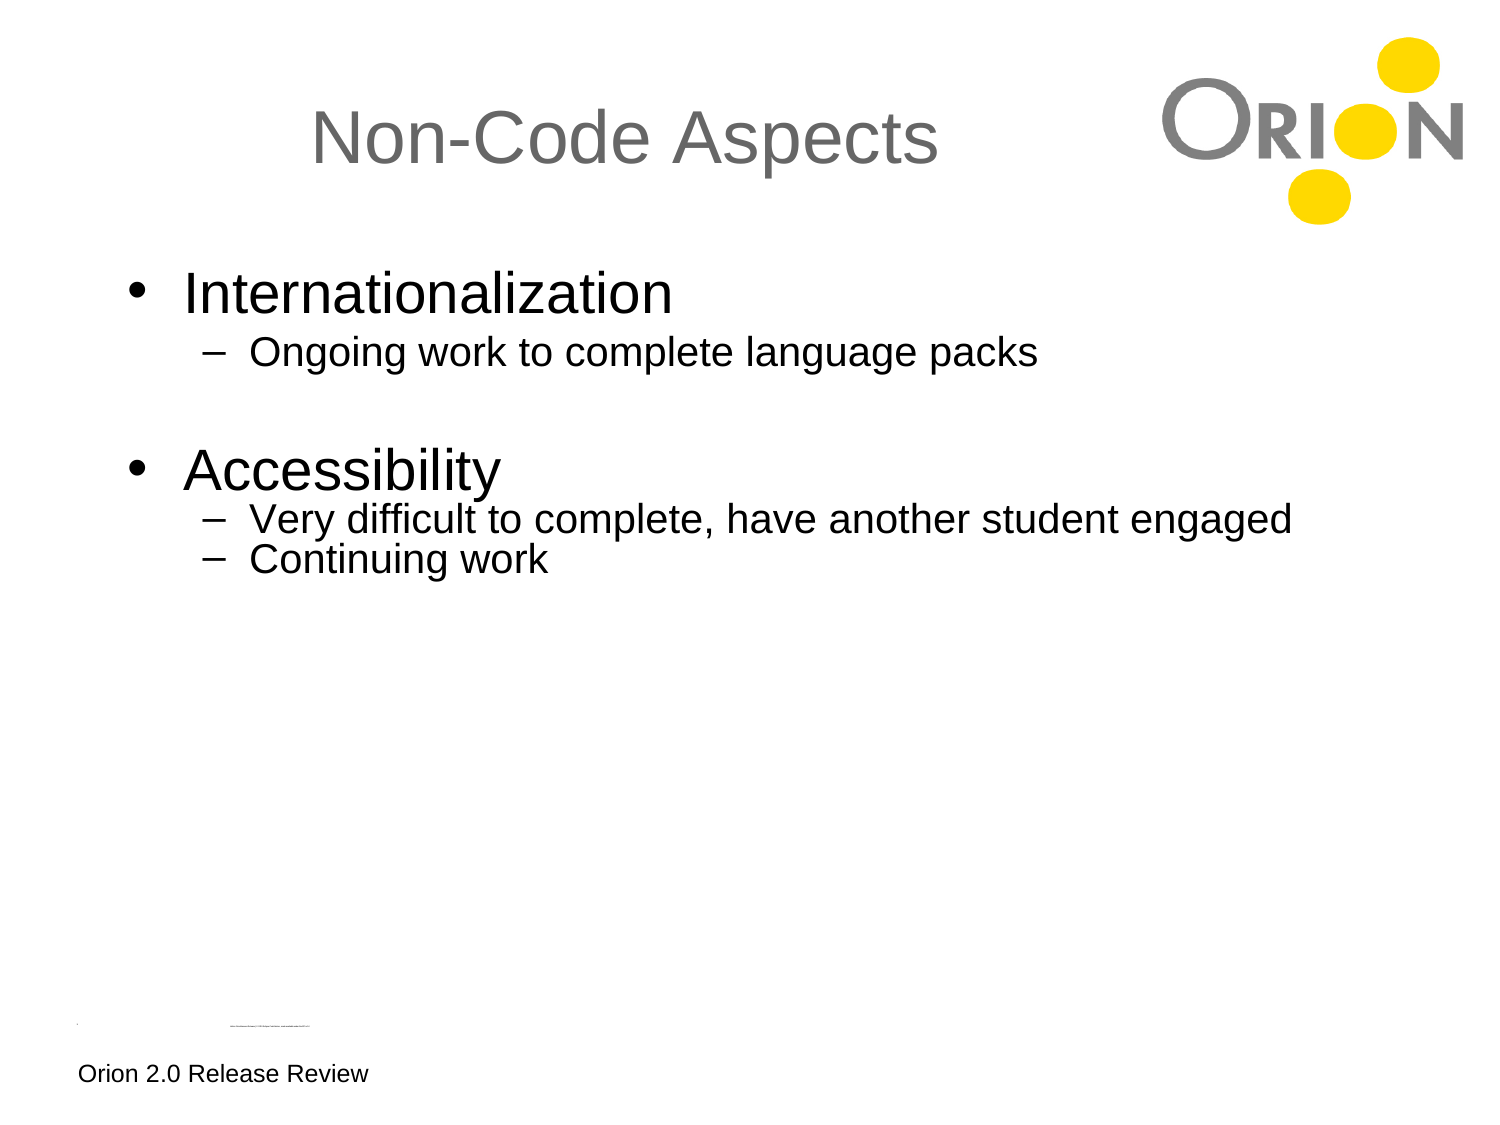

# Non-Code Aspects
Internationalization
Ongoing work to complete language packs
Accessibility
Very difficult to complete, have another student engaged
Continuing work
5
Copyright 2011